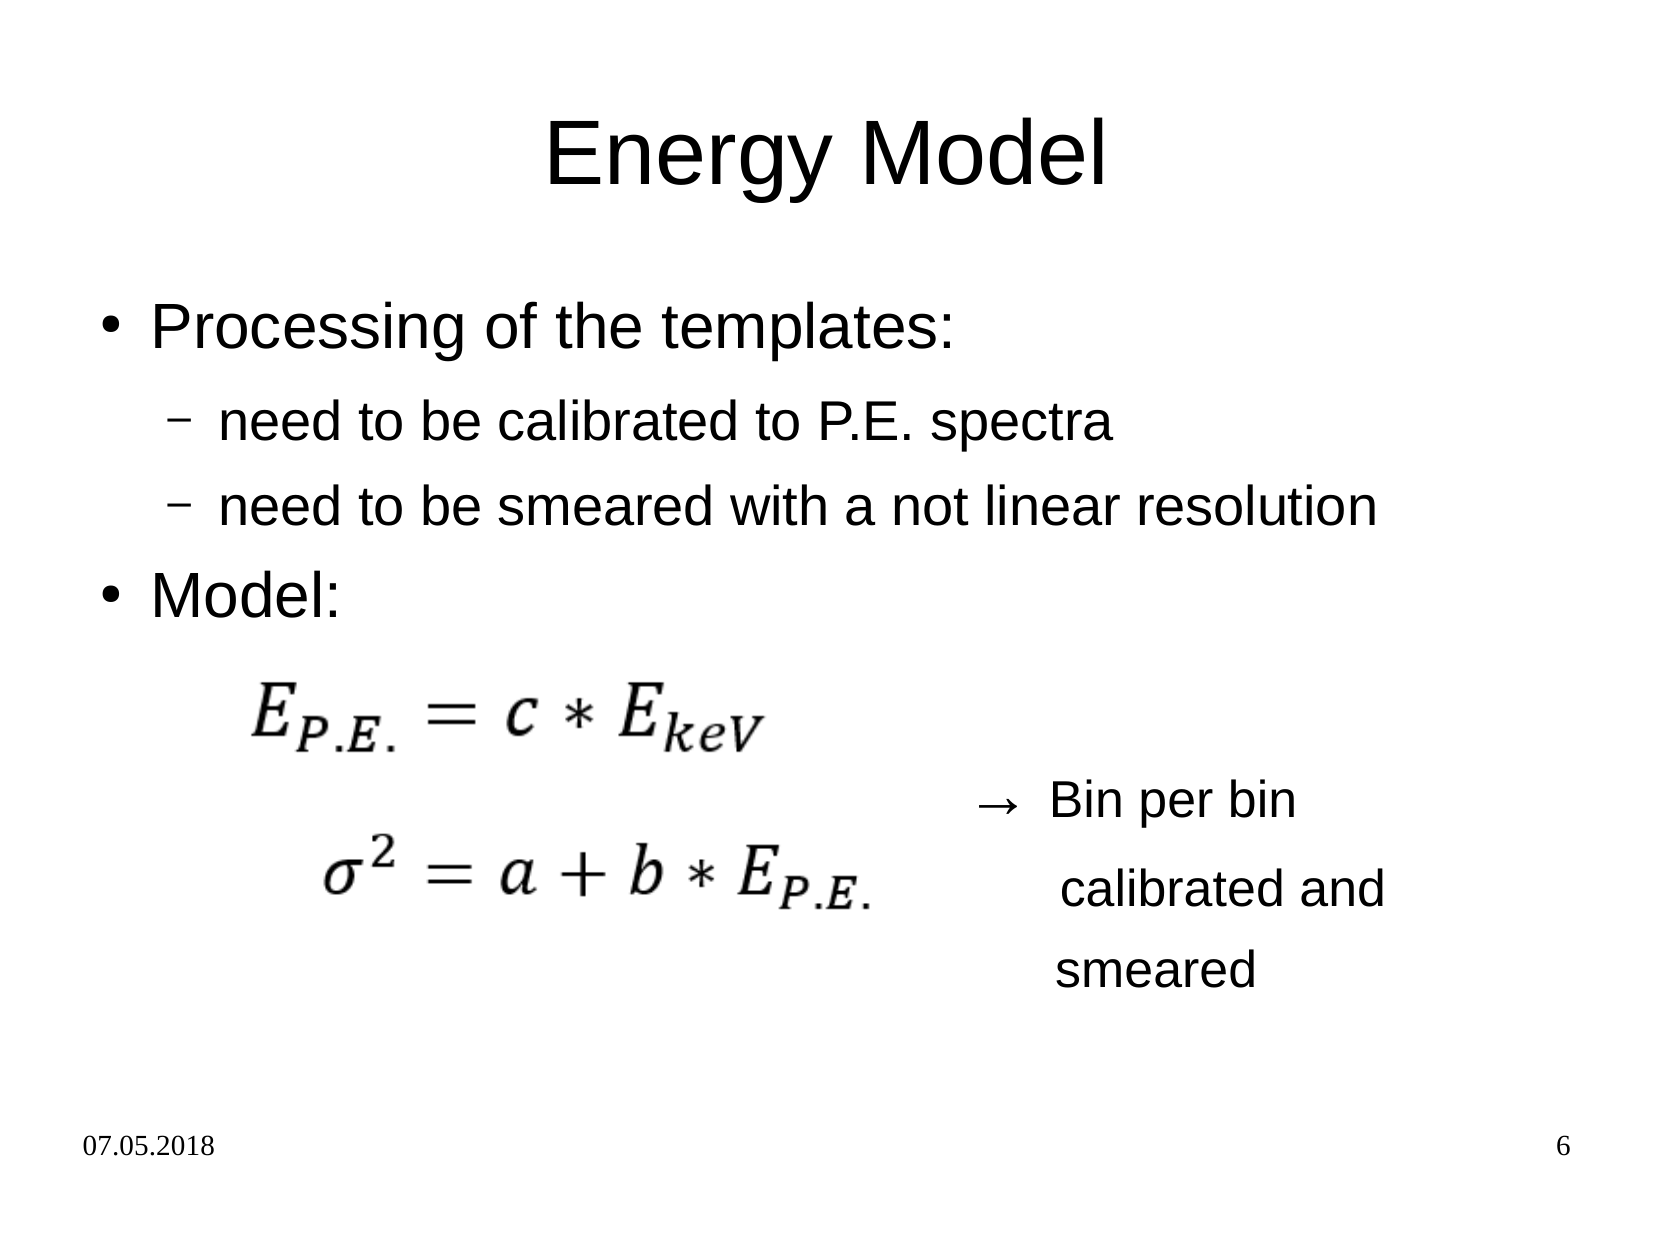

# Energy Model
Processing of the templates:
need to be calibrated to P.E. spectra
need to be smeared with a not linear resolution
Model:
 → Bin per bin
 calibrated and
 smeared
07.05.2018
6